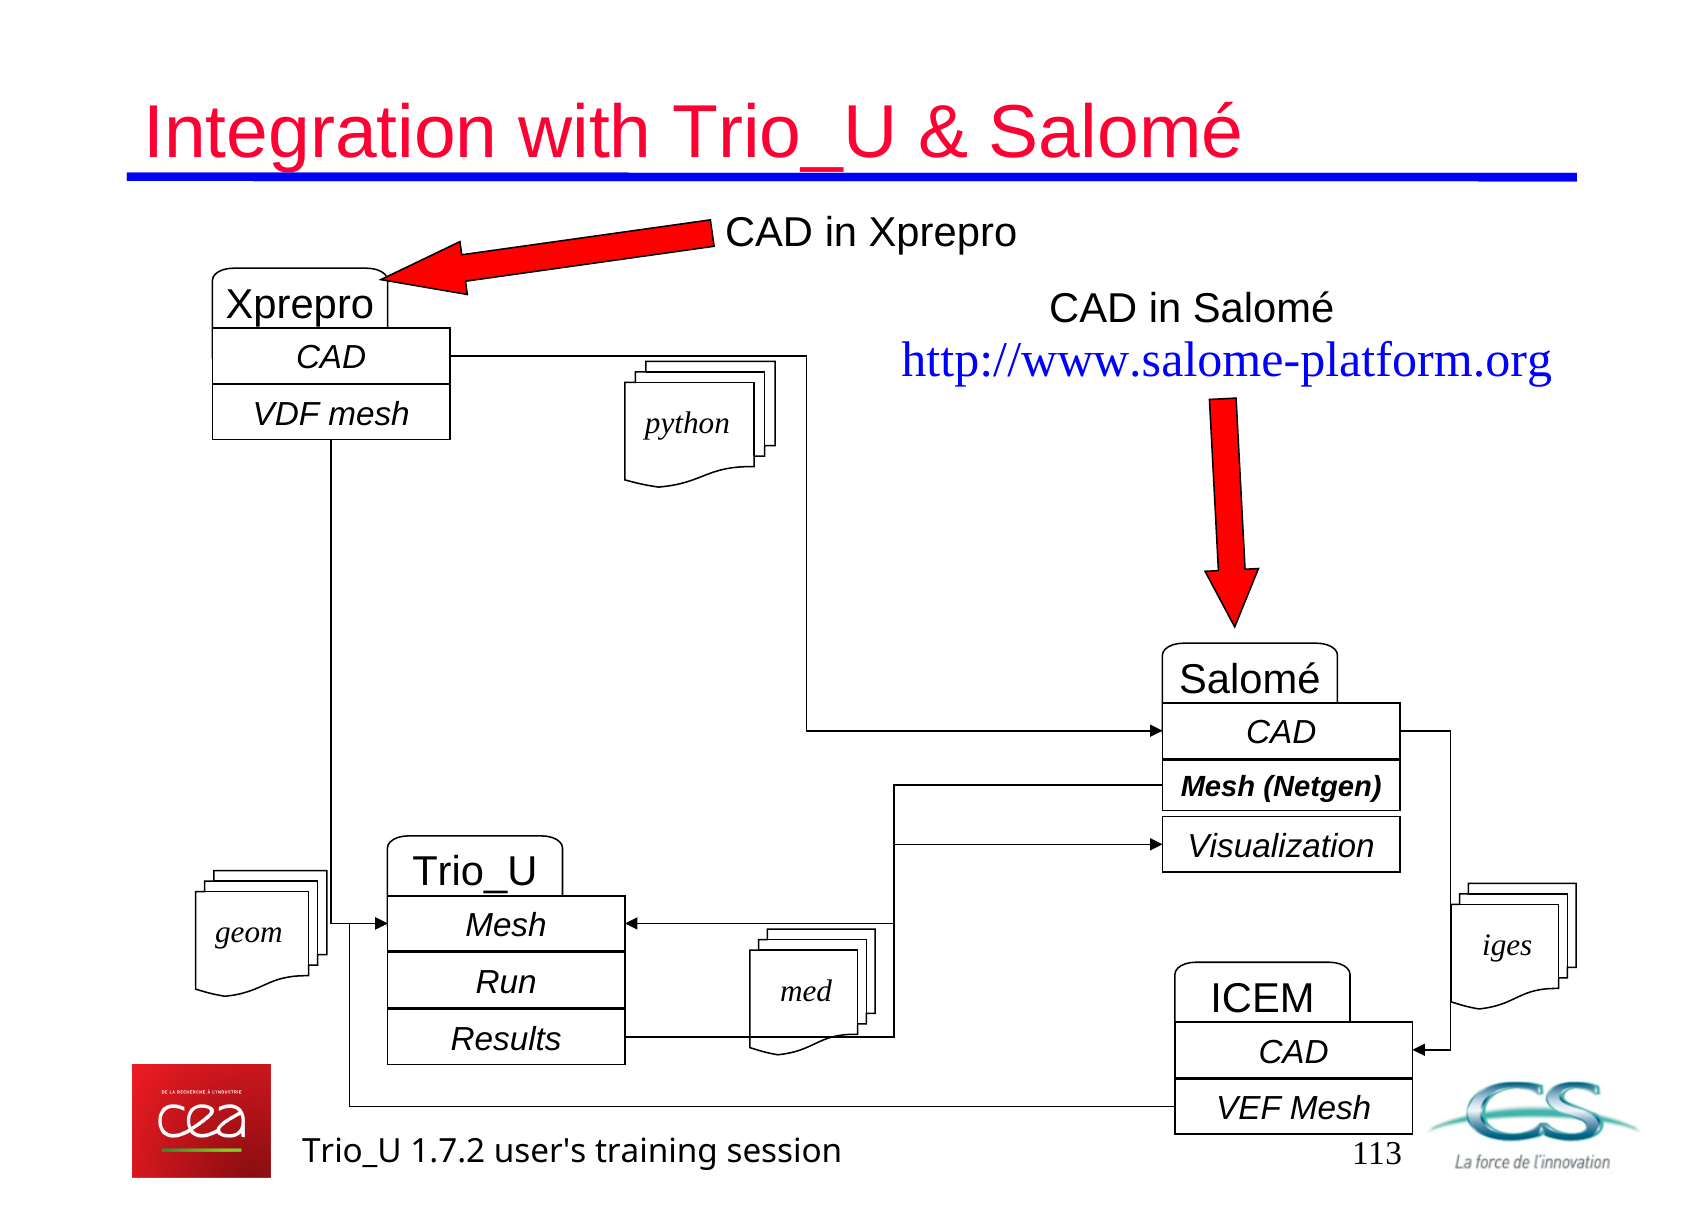

# Integration with Trio_U & Salomé
CAD in Xprepro
 CAD in Salomé
Xprepro
http://www.salome-platform.org
CAD
VDF mesh
python
Salomé
CAD
Mesh (Netgen)
Visualization
Trio_U
Mesh
geom
iges
Run
med
ICEM
Results
CAD
VEF Mesh
Trio_U 1.7.2 user's training session
113